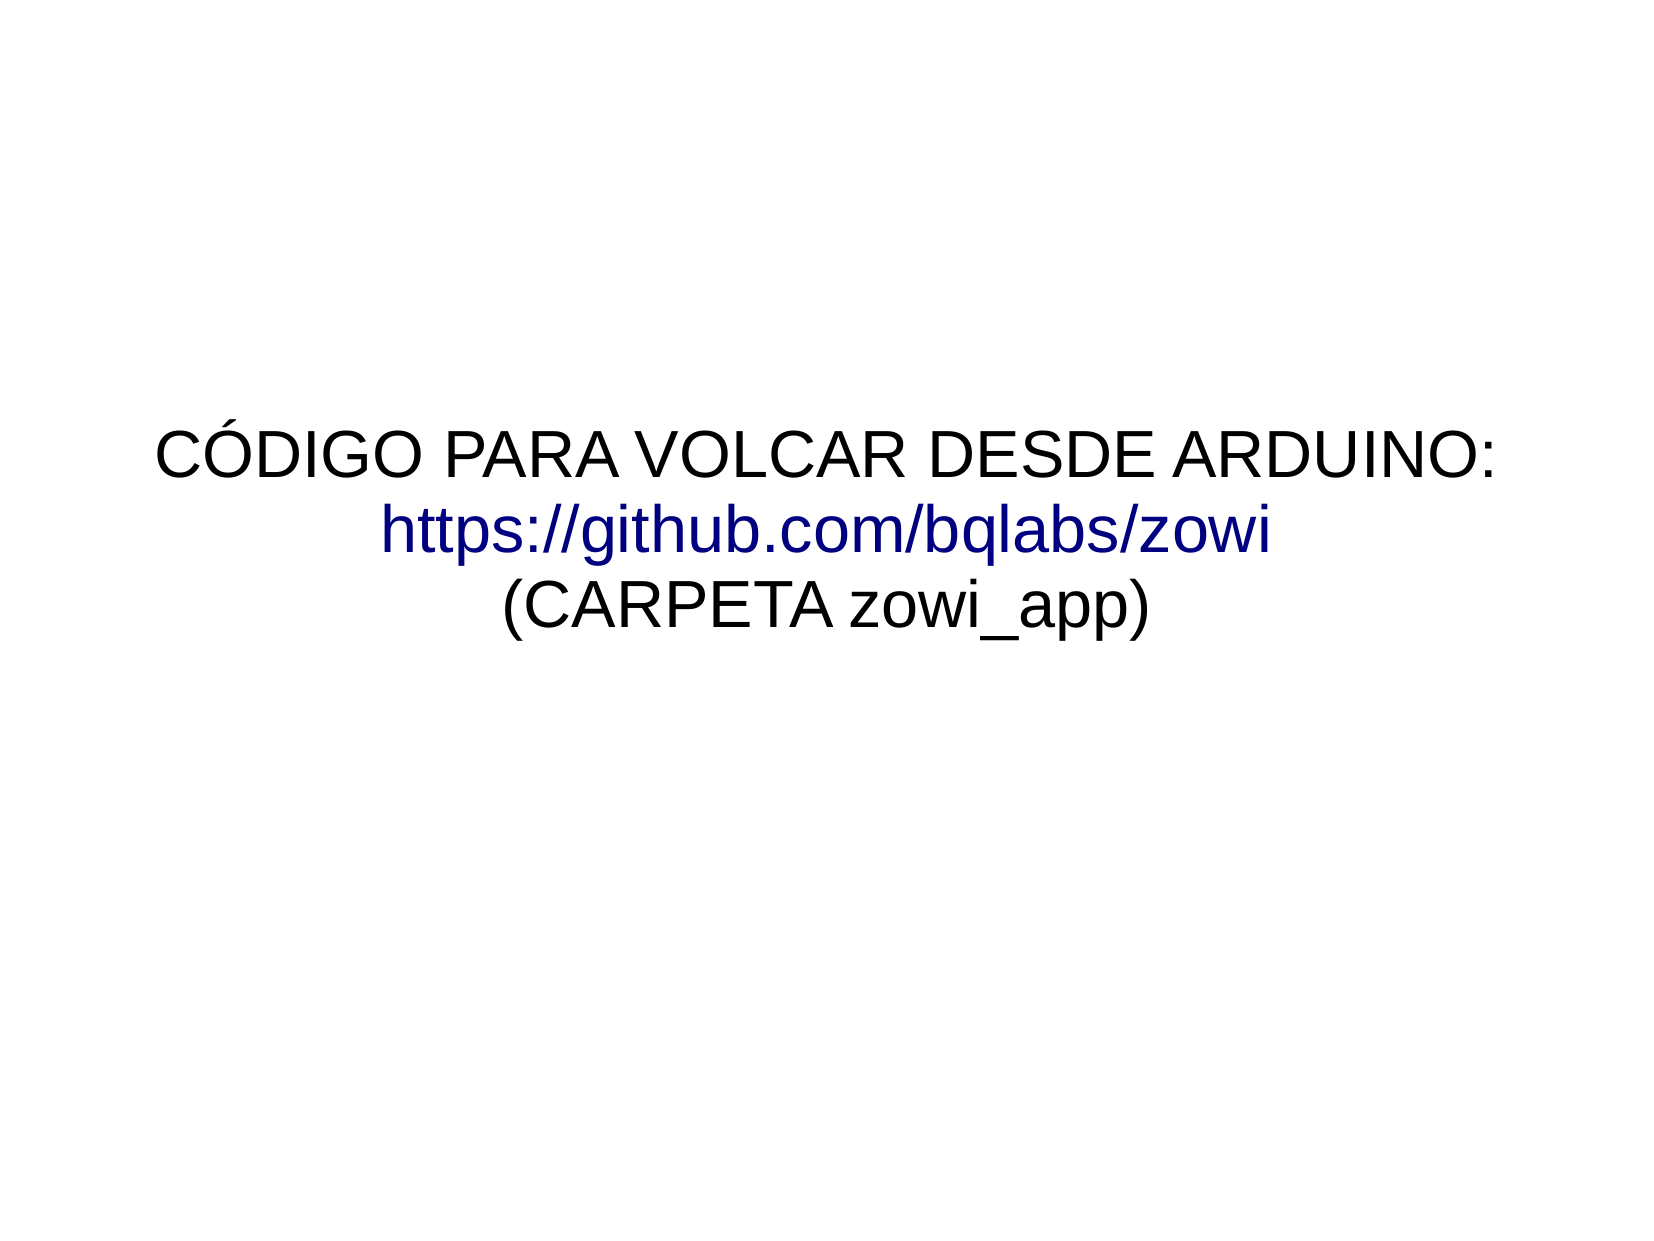

# CÓDIGO PARA VOLCAR DESDE ARDUINO:
https://github.com/bqlabs/zowi
(CARPETA zowi_app)